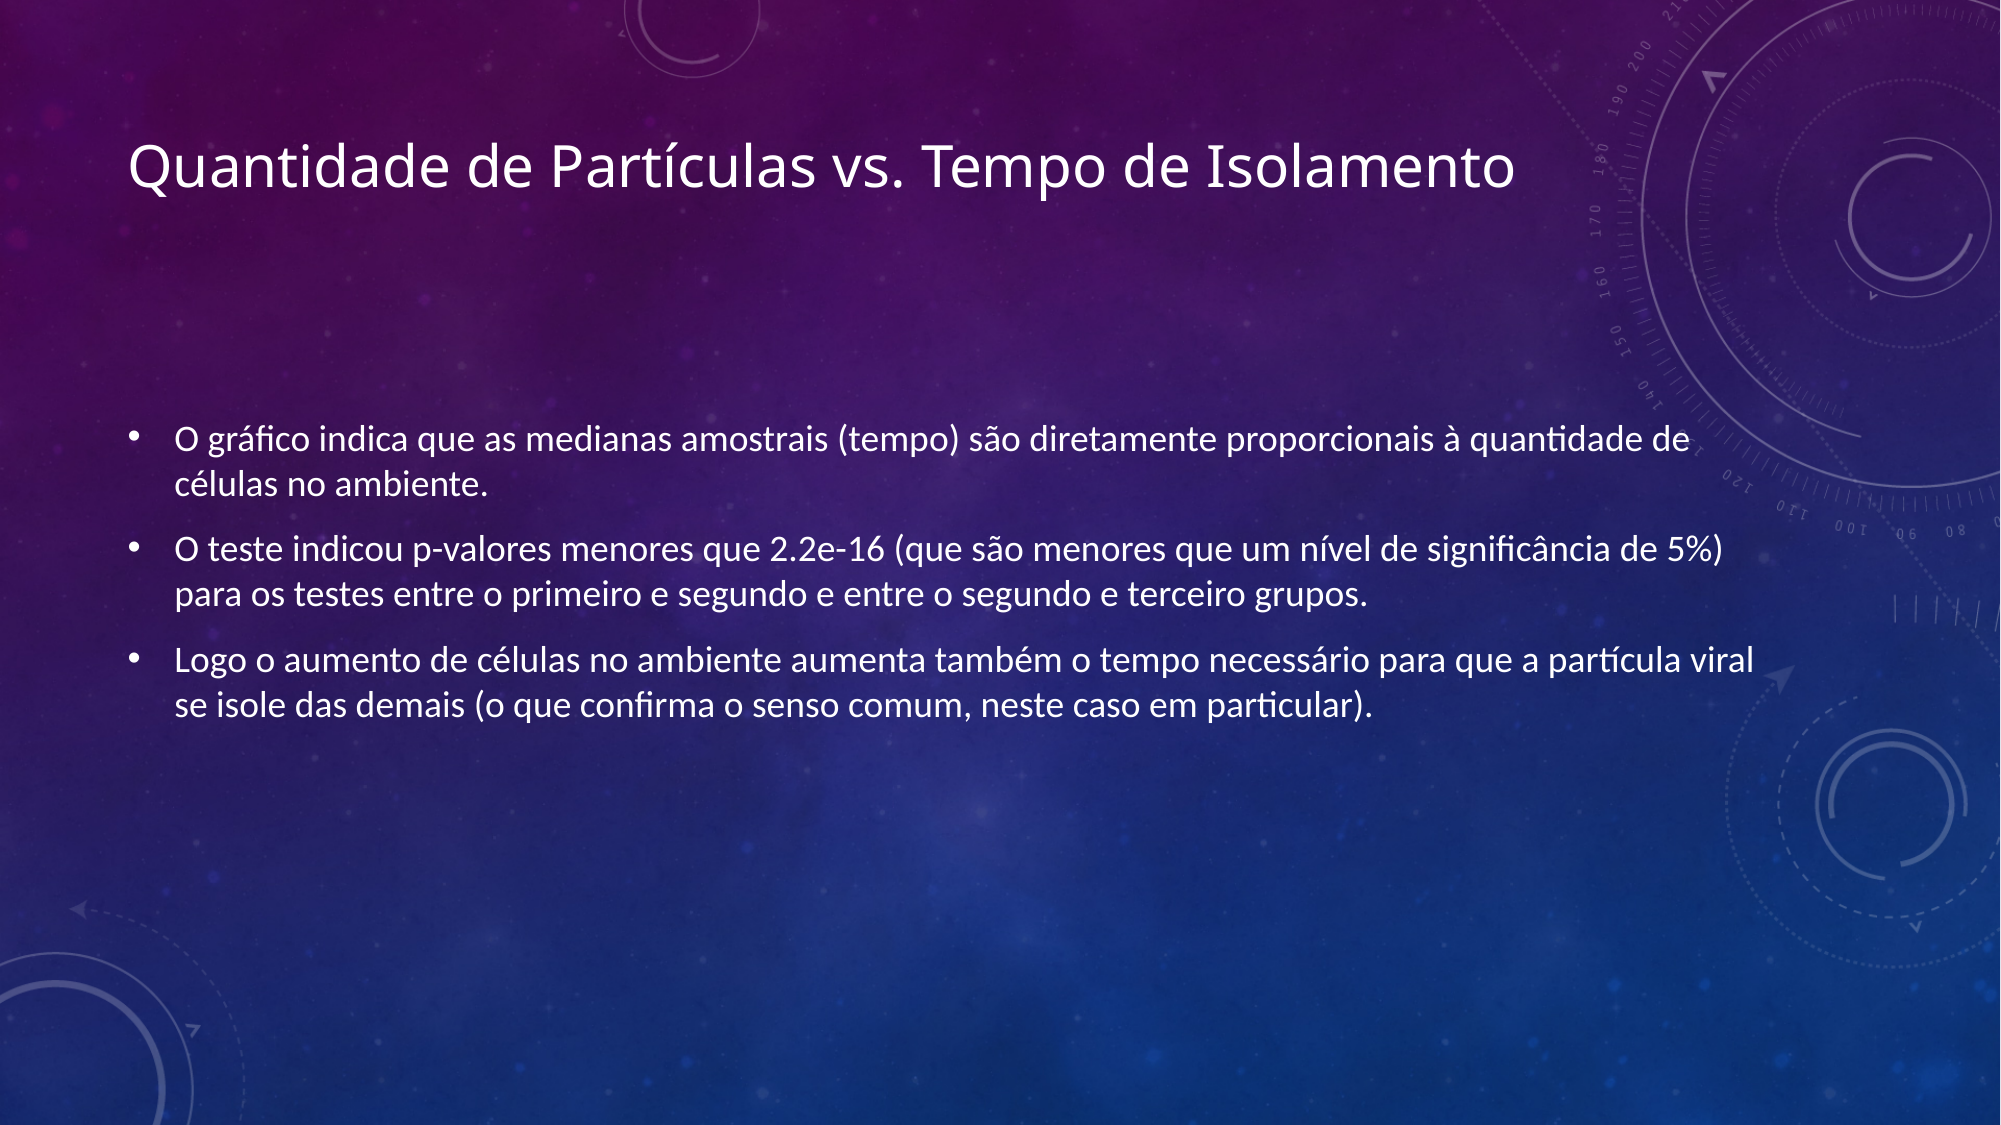

Quantidade de Partículas vs. Tempo de Isolamento
# O gráfico indica que as medianas amostrais (tempo) são diretamente proporcionais à quantidade de células no ambiente.
O teste indicou p-valores menores que 2.2e-16 (que são menores que um nível de significância de 5%) para os testes entre o primeiro e segundo e entre o segundo e terceiro grupos.
Logo o aumento de células no ambiente aumenta também o tempo necessário para que a partícula viral se isole das demais (o que confirma o senso comum, neste caso em particular).